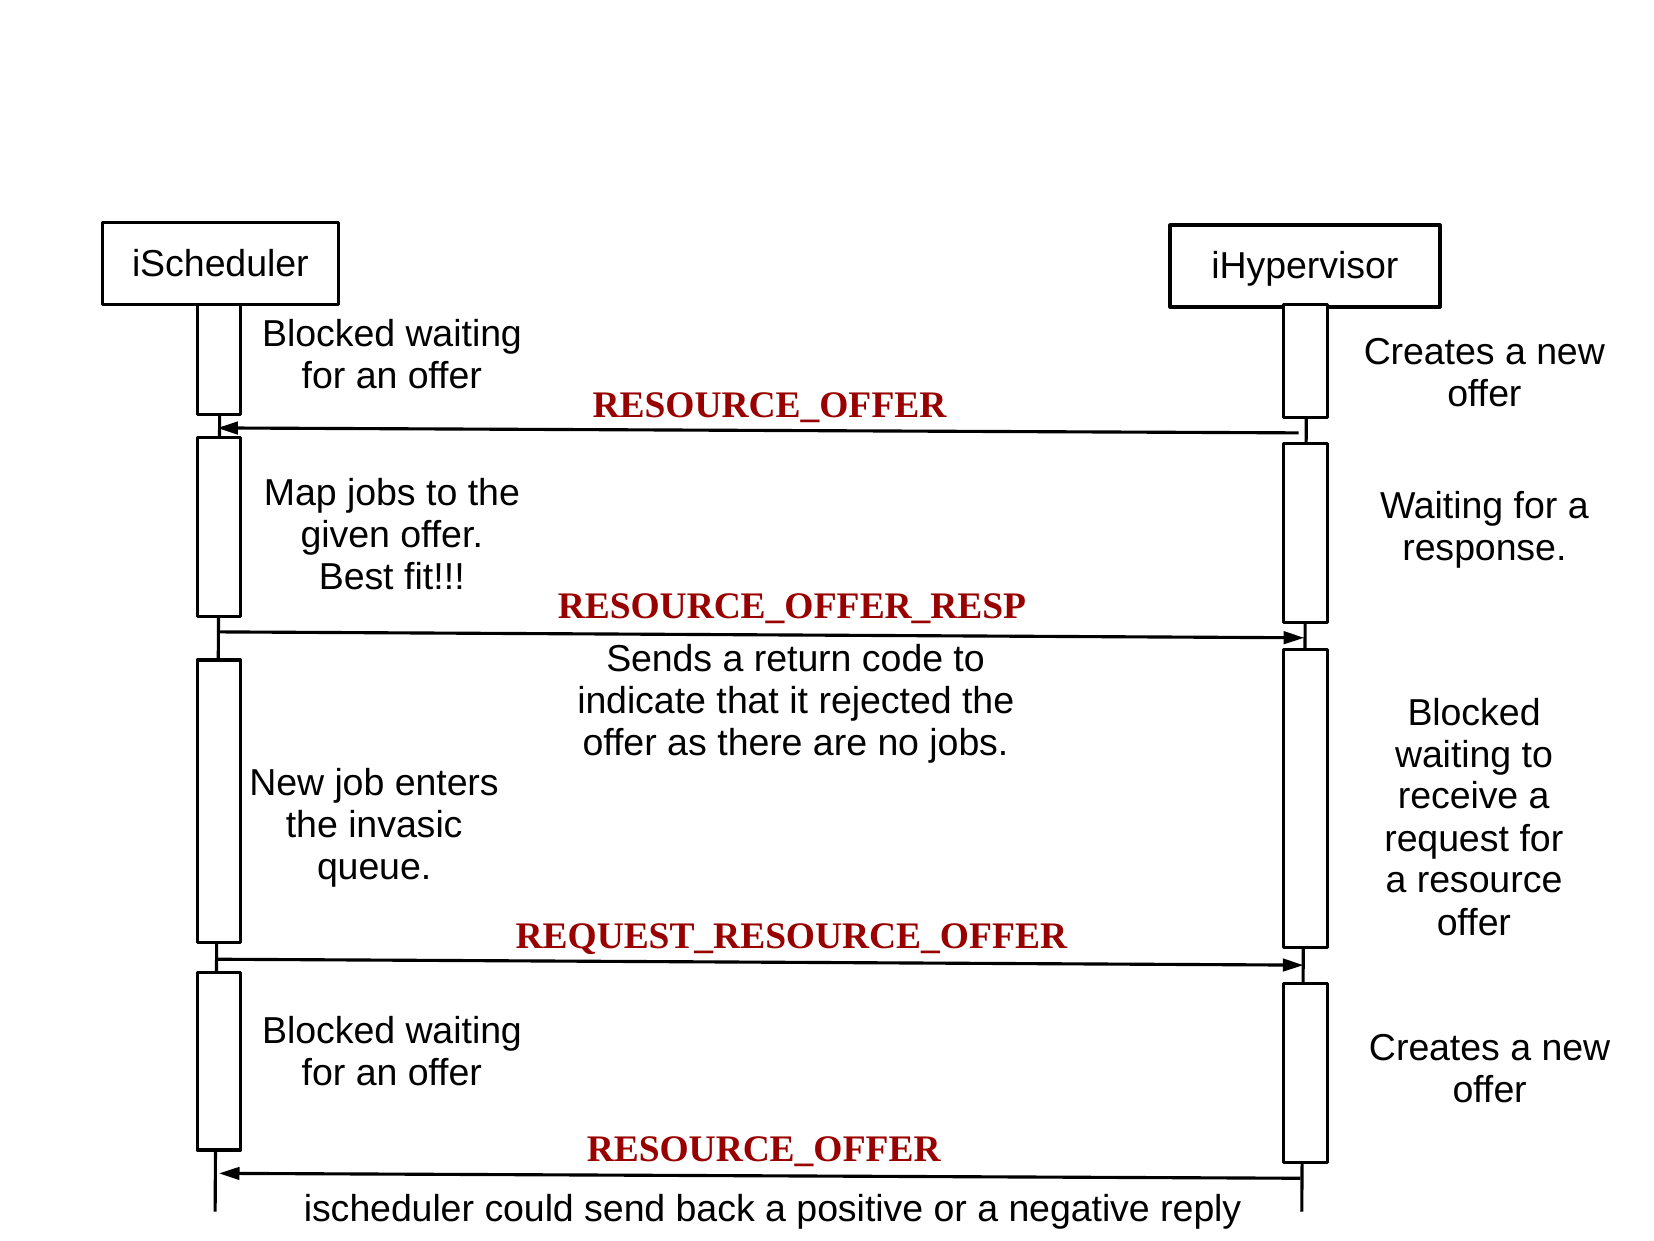

iScheduler
iHypervisor
Blocked waiting
for an offer
Creates a new offer
RESOURCE_OFFER
Map jobs to the
given offer.
Best fit!!!
Waiting for a
response.
RESOURCE_OFFER_RESP
Sends a return code to indicate that it rejected the offer as there are no jobs.
Blocked waiting to receive a request for a resource offer
New job enters the invasic queue.
REQUEST_RESOURCE_OFFER
Blocked waiting
for an offer
Creates a new offer
RESOURCE_OFFER
ischeduler could send back a positive or a negative reply